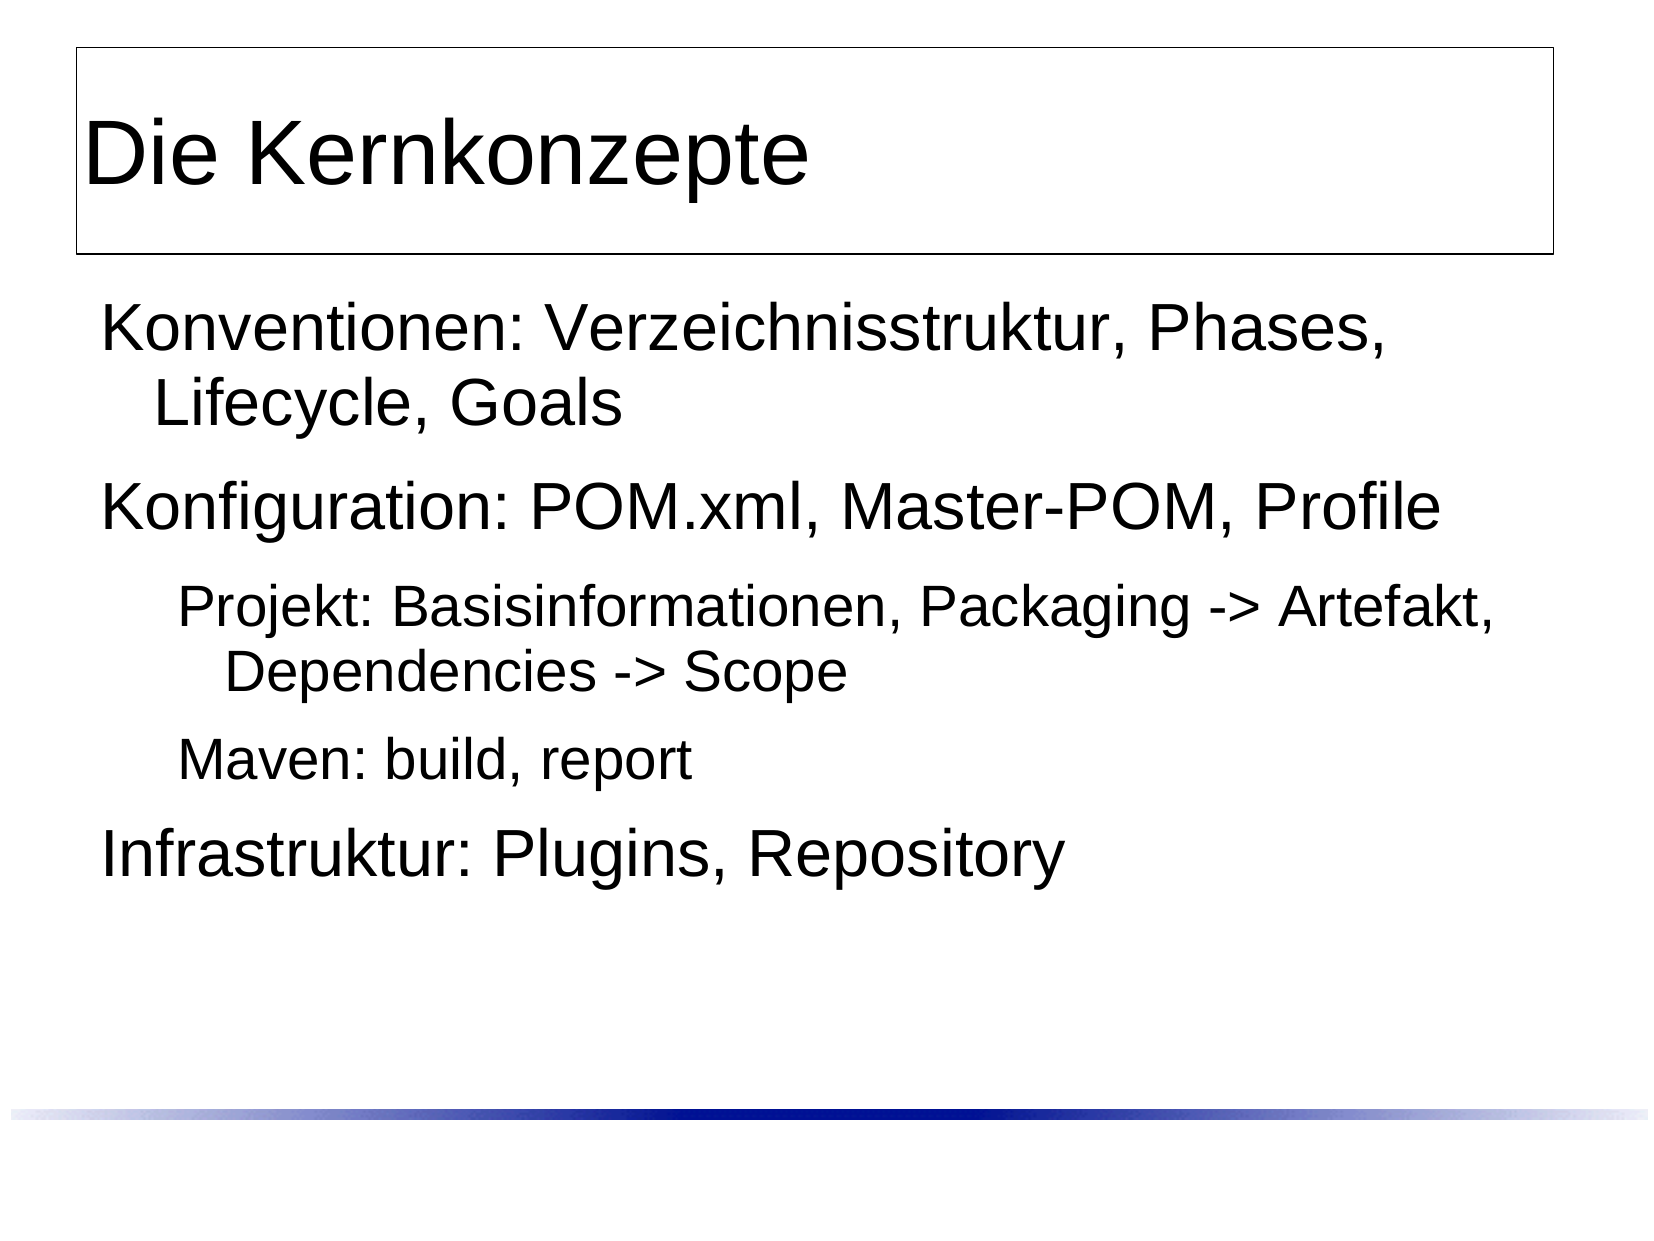

# Die Kernkonzepte
Konventionen: Verzeichnisstruktur, Phases, Lifecycle, Goals
Konfiguration: POM.xml, Master-POM, Profile
Projekt: Basisinformationen, Packaging -> Artefakt, Dependencies -> Scope
Maven: build, report
Infrastruktur: Plugins, Repository